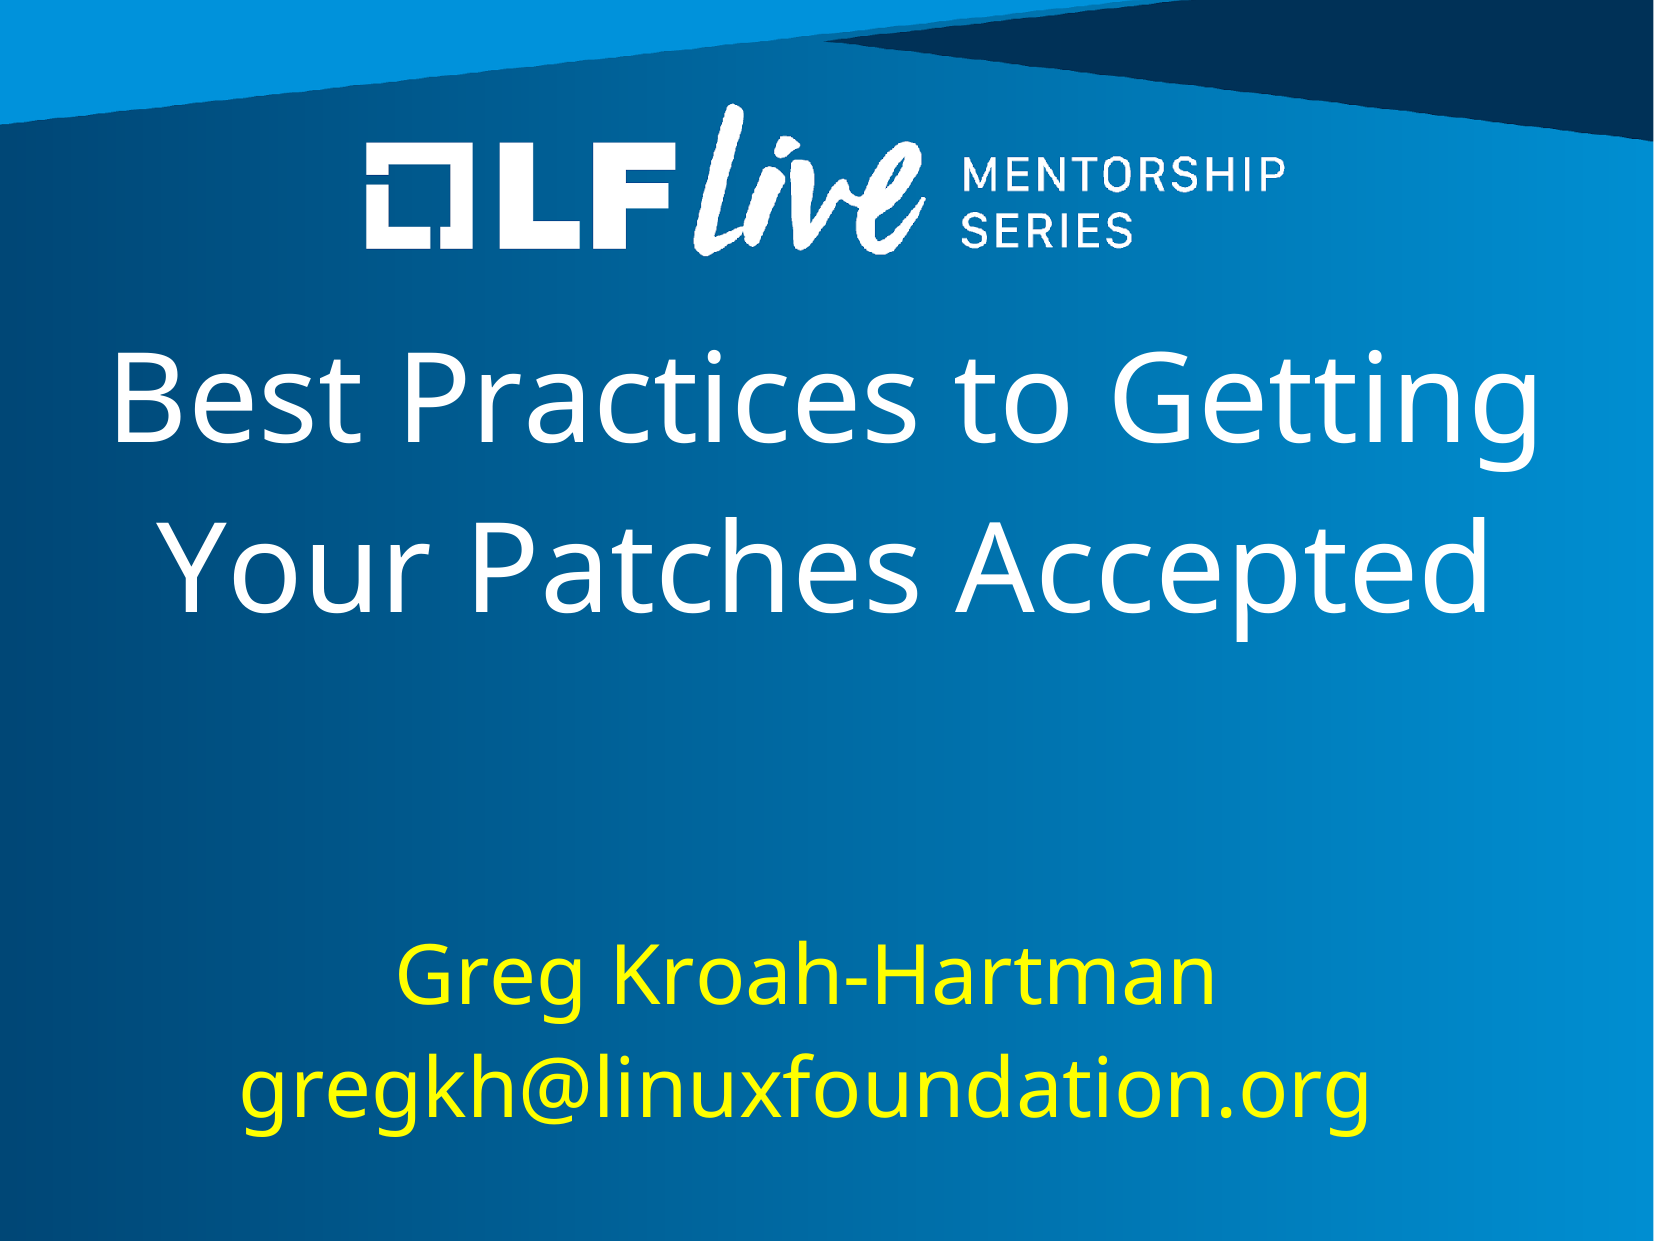

Best Practices to Getting Your Patches Accepted
Greg Kroah-Hartman
gregkh@linuxfoundation.org